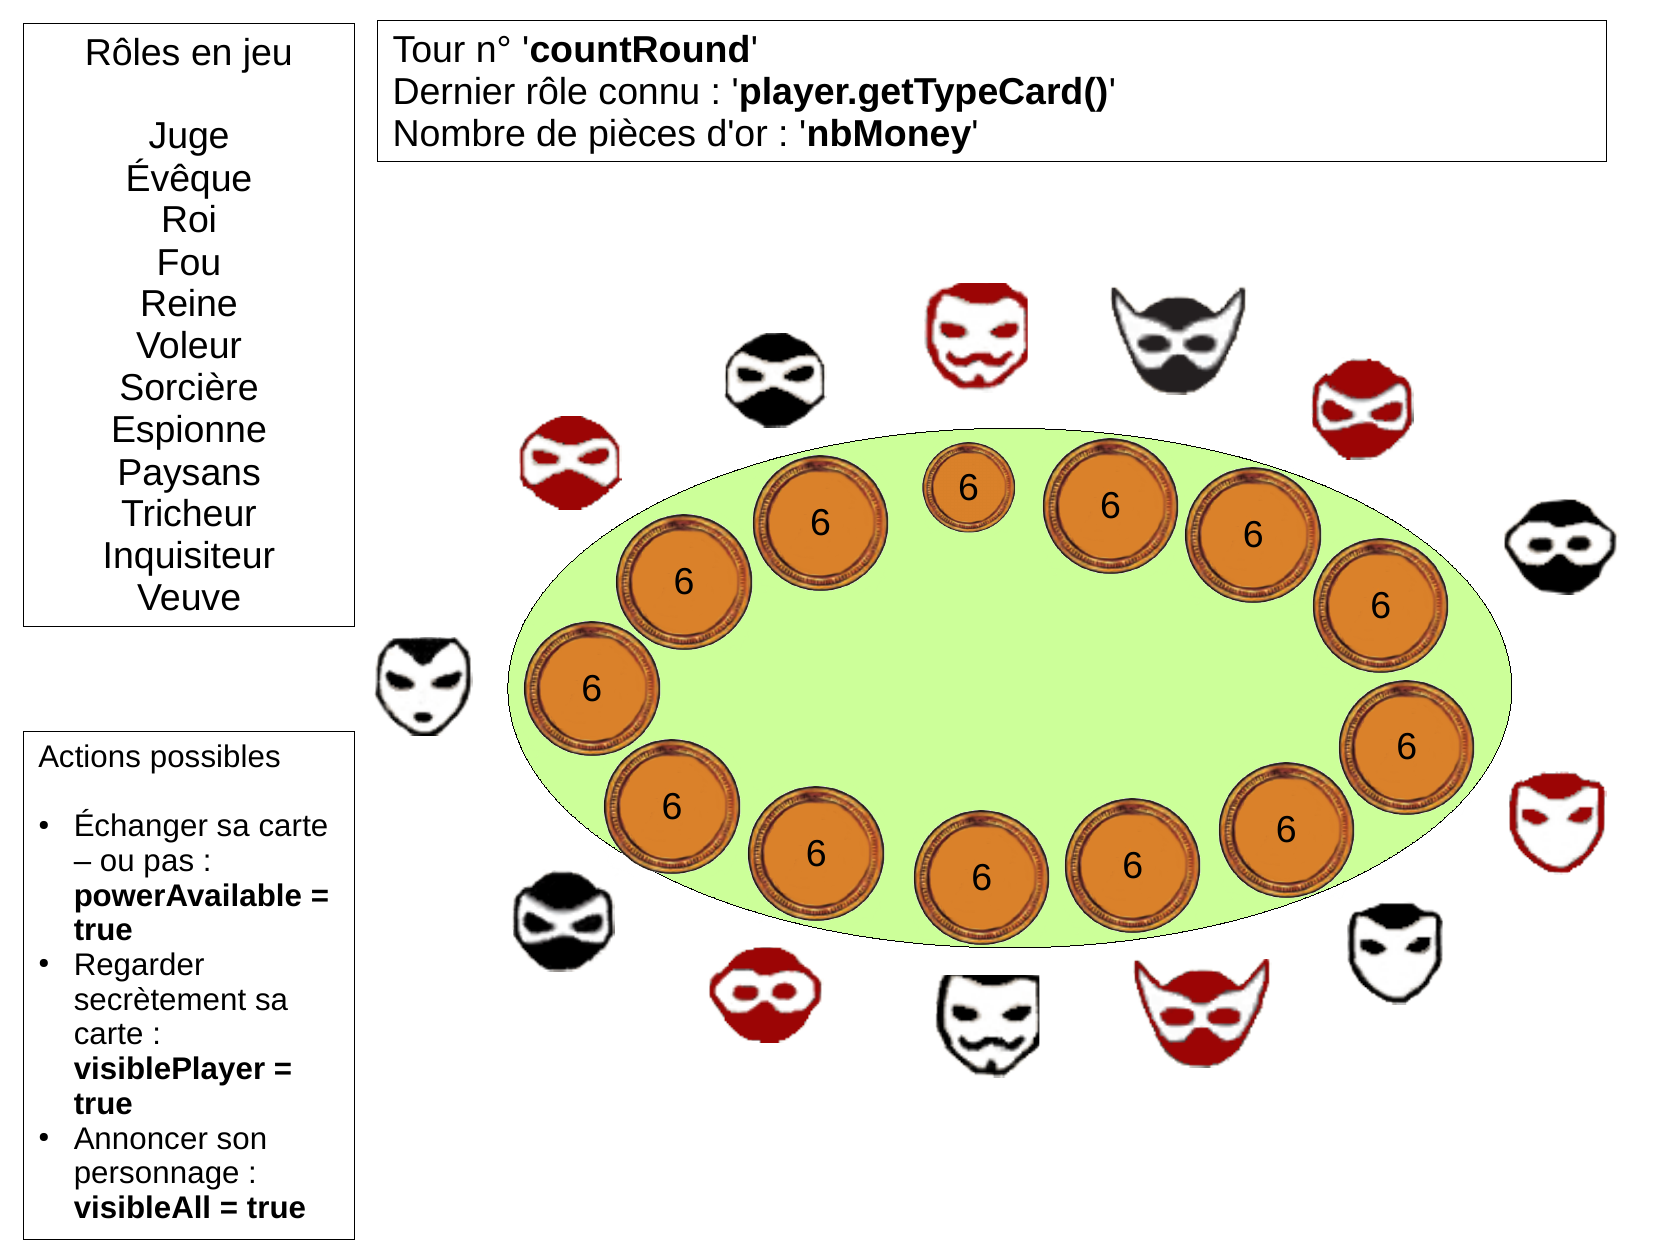

Tour n° 'countRound'
Dernier rôle connu : 'player.getTypeCard()'
Nombre de pièces d'or : 'nbMoney'
Rôles en jeu
Juge
Évêque
Roi
Fou
Reine
Voleur
Sorcière
Espionne
Paysans
Tricheur
Inquisiteur
Veuve
6
6
6
6
6
6
6
6
Actions possibles
Échanger sa carte – ou pas : powerAvailable = true
Regarder secrètement sa carte : visiblePlayer = true
Annoncer son personnage : visibleAll = true
6
6
6
6
6